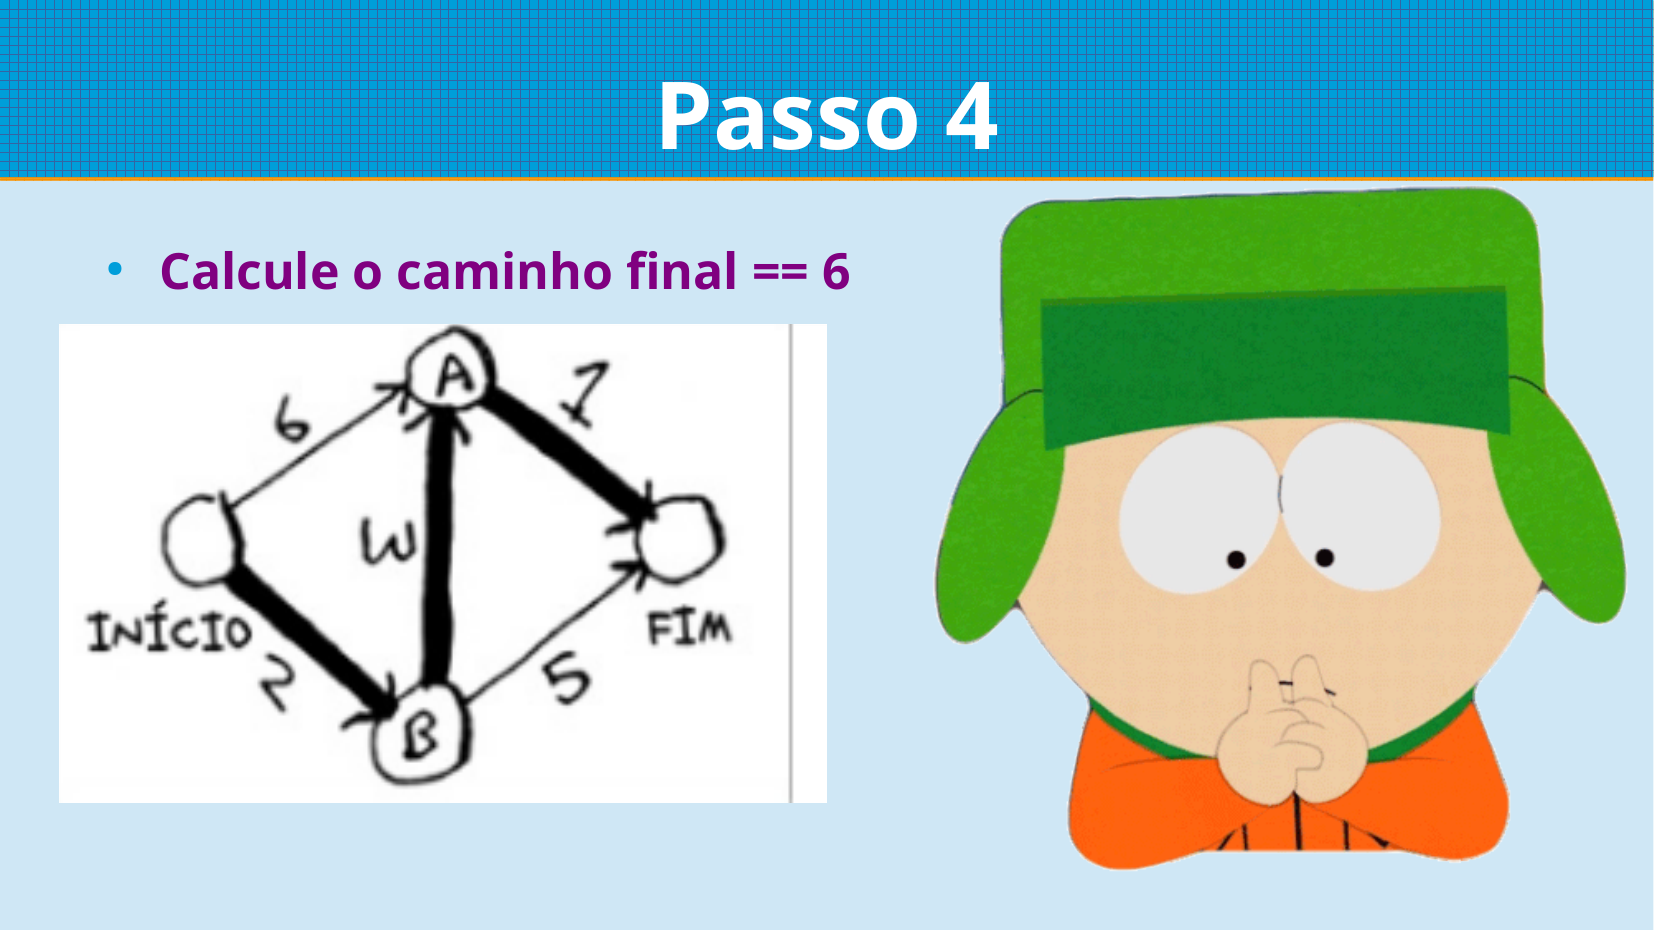

# Passo 4
Calcule o caminho final == 6